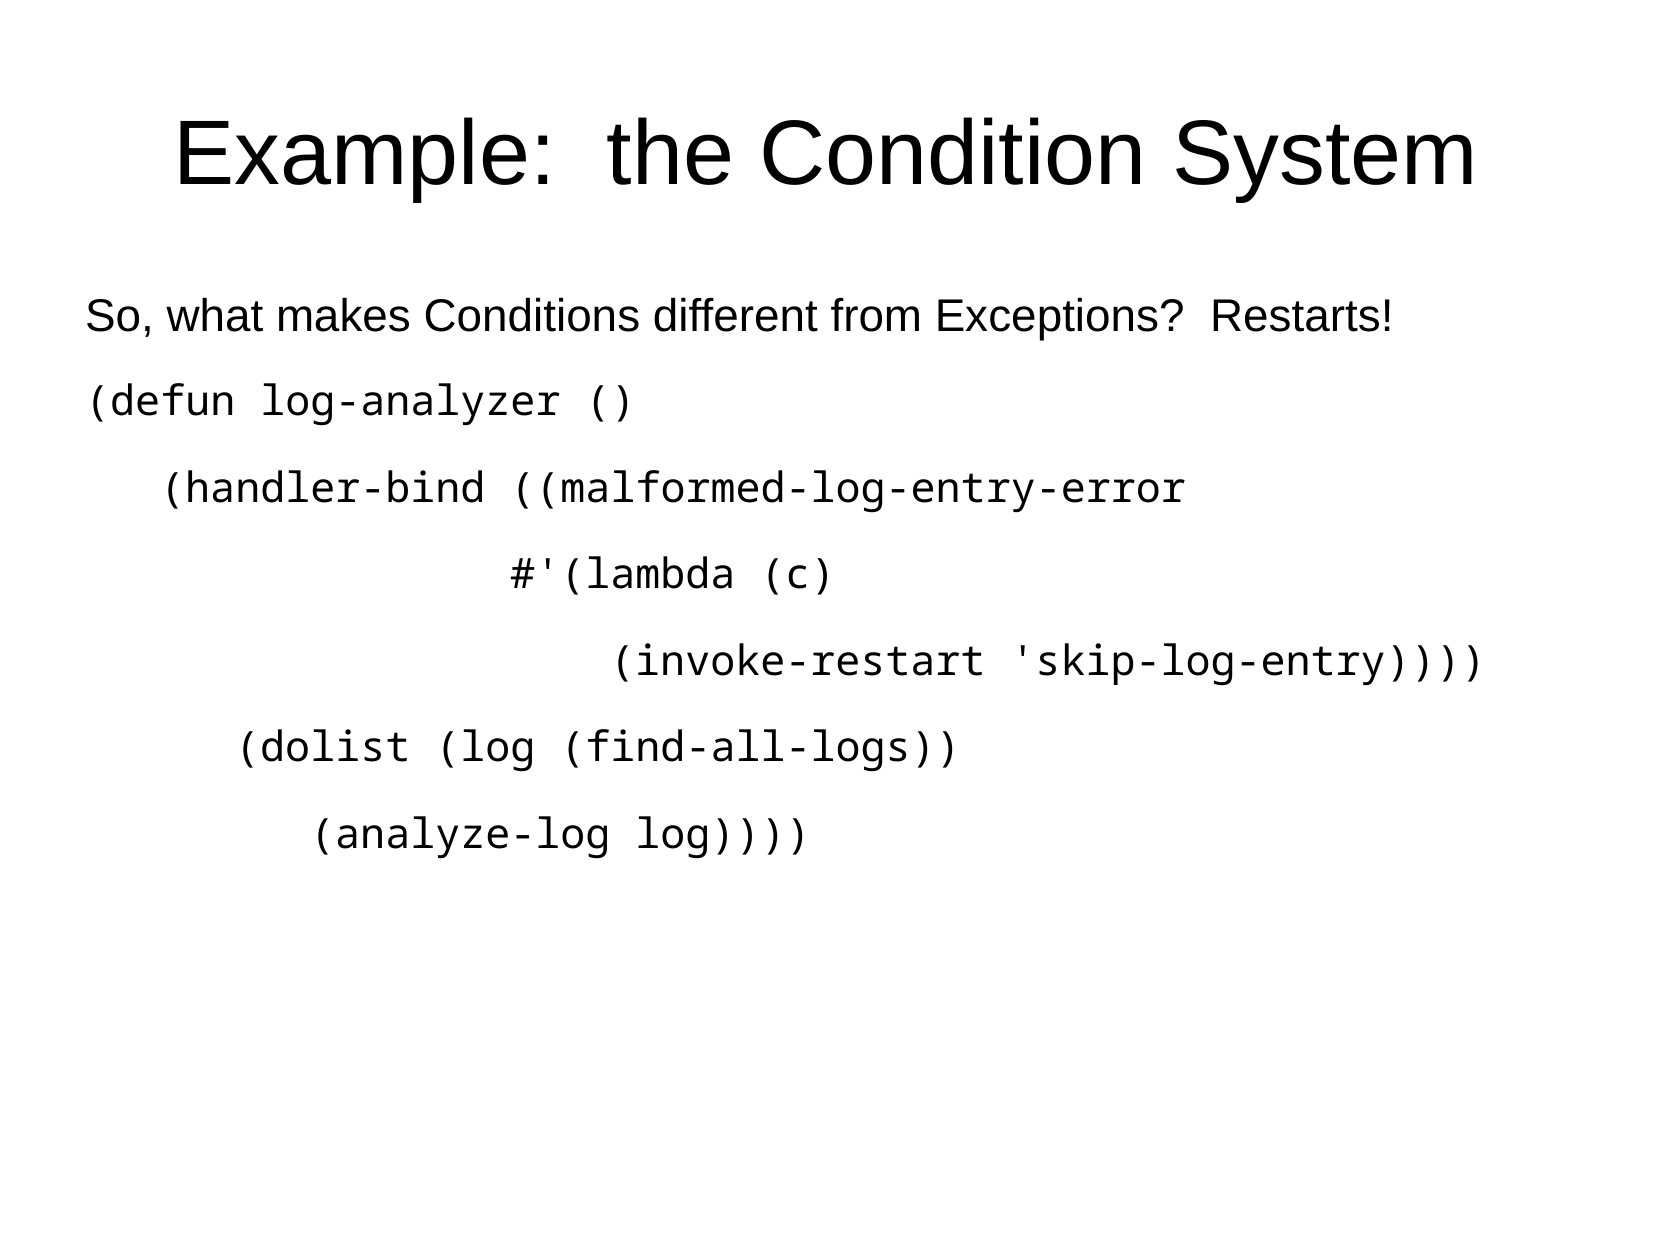

# Example: the Condition System
So, what makes Conditions different from Exceptions? Restarts!
(defun log-analyzer ()
 (handler-bind ((malformed-log-entry-error
 #'(lambda (c)
 (invoke-restart 'skip-log-entry))))
 (dolist (log (find-all-logs))
 (analyze-log log))))